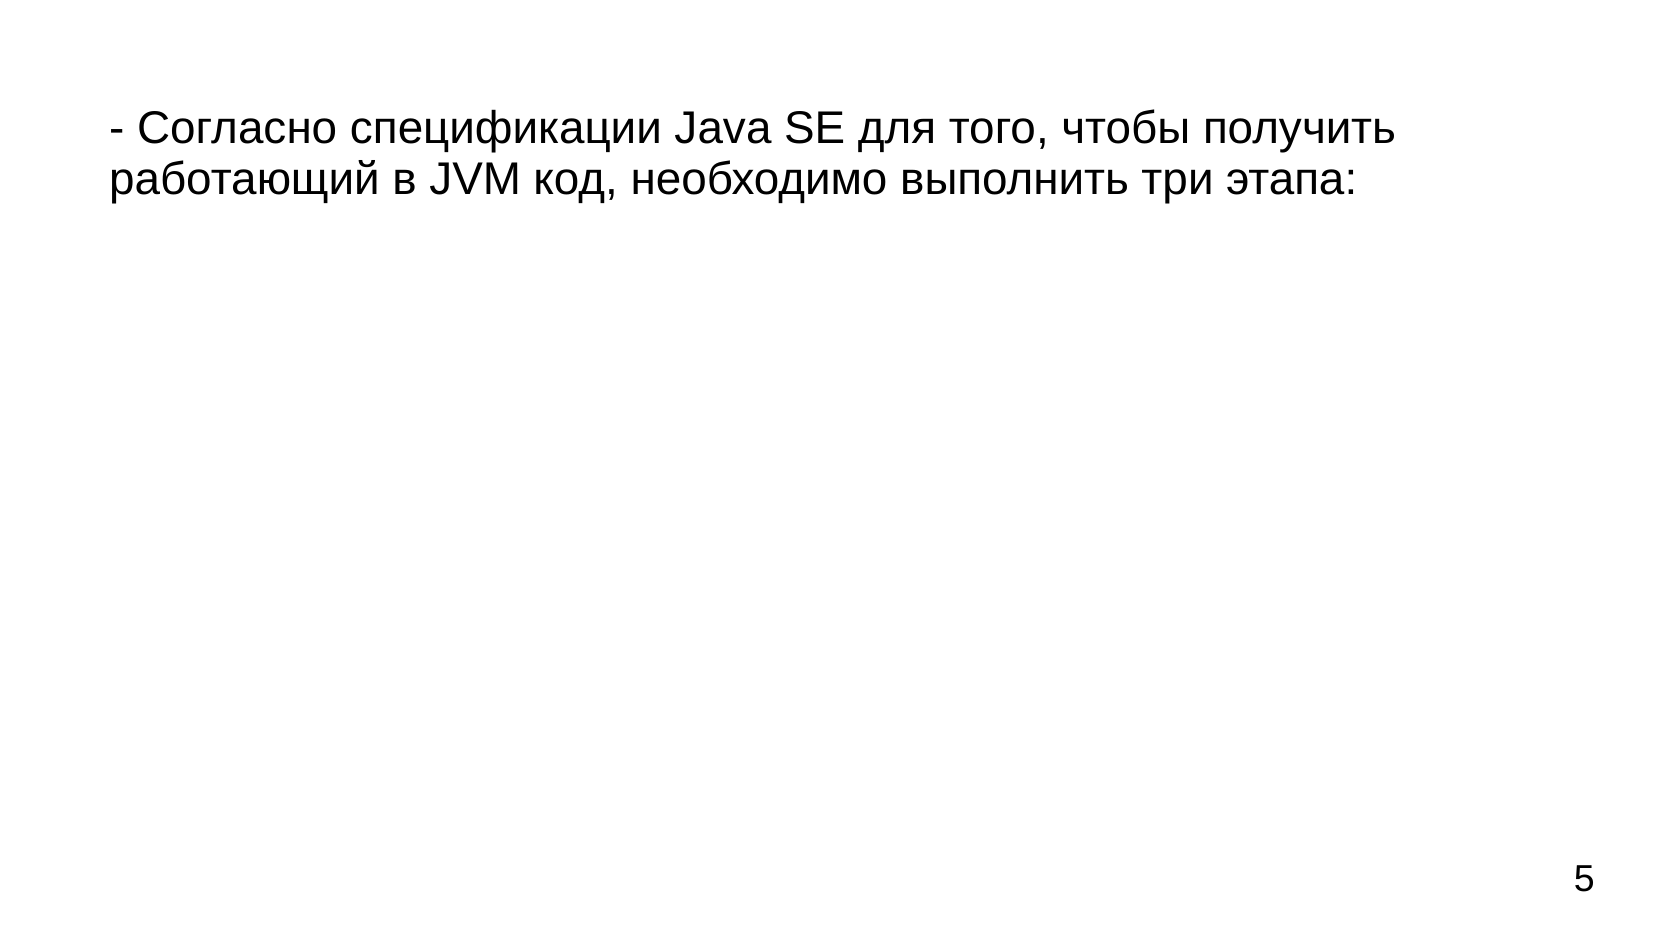

- Согласно спецификации Java SE для того, чтобы получить работающий в JVM код, необходимо выполнить три этапа:
5